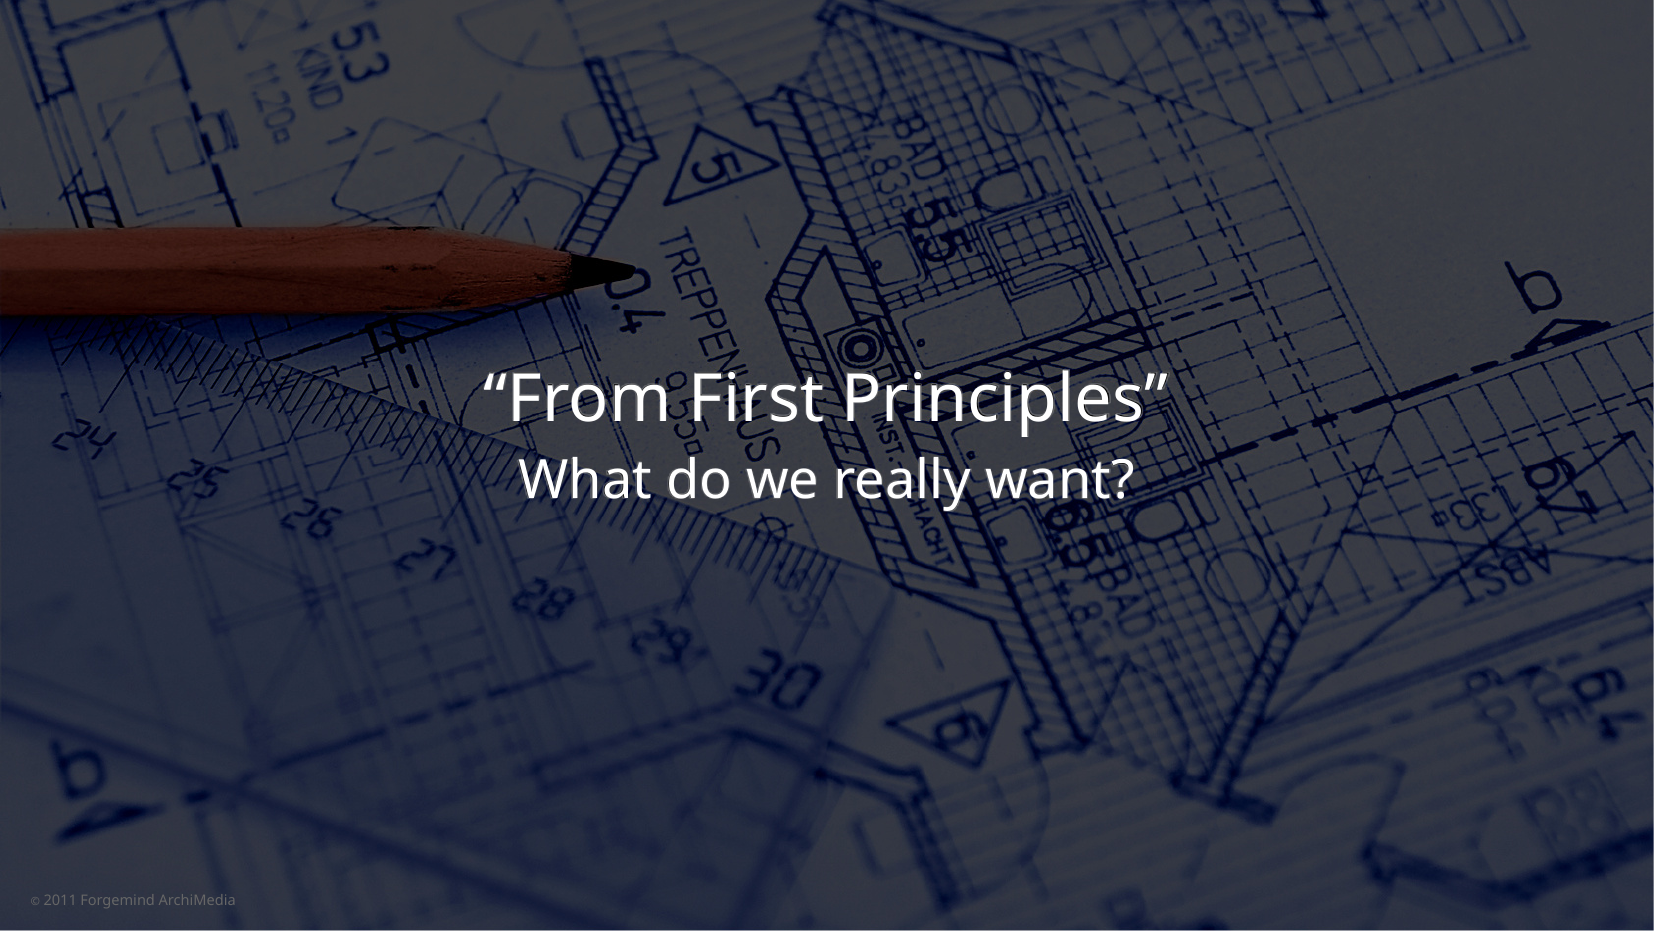

# “From First Principles”
What do we really want?
© 2011 Forgemind ArchiMedia